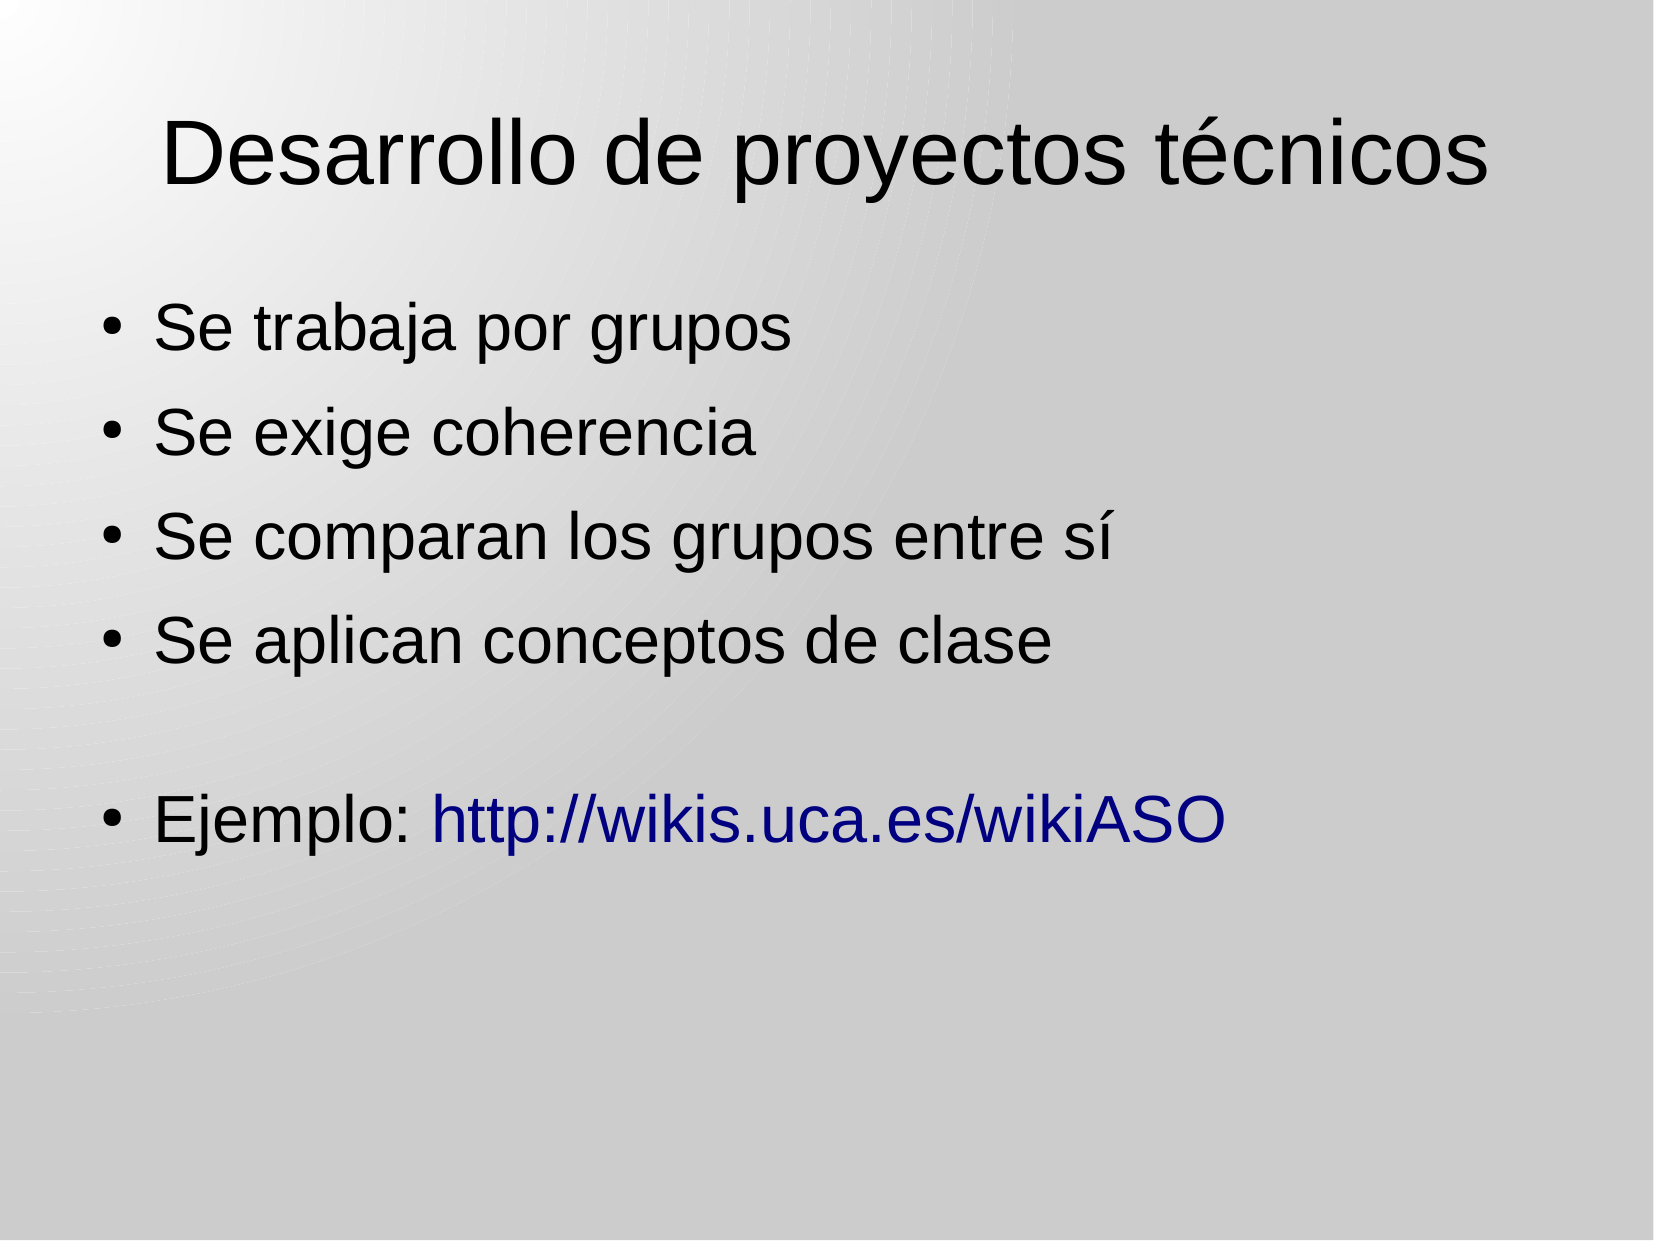

# Desarrollo de proyectos técnicos
Se trabaja por grupos
Se exige coherencia
Se comparan los grupos entre sí
Se aplican conceptos de clase
Ejemplo: http://wikis.uca.es/wikiASO